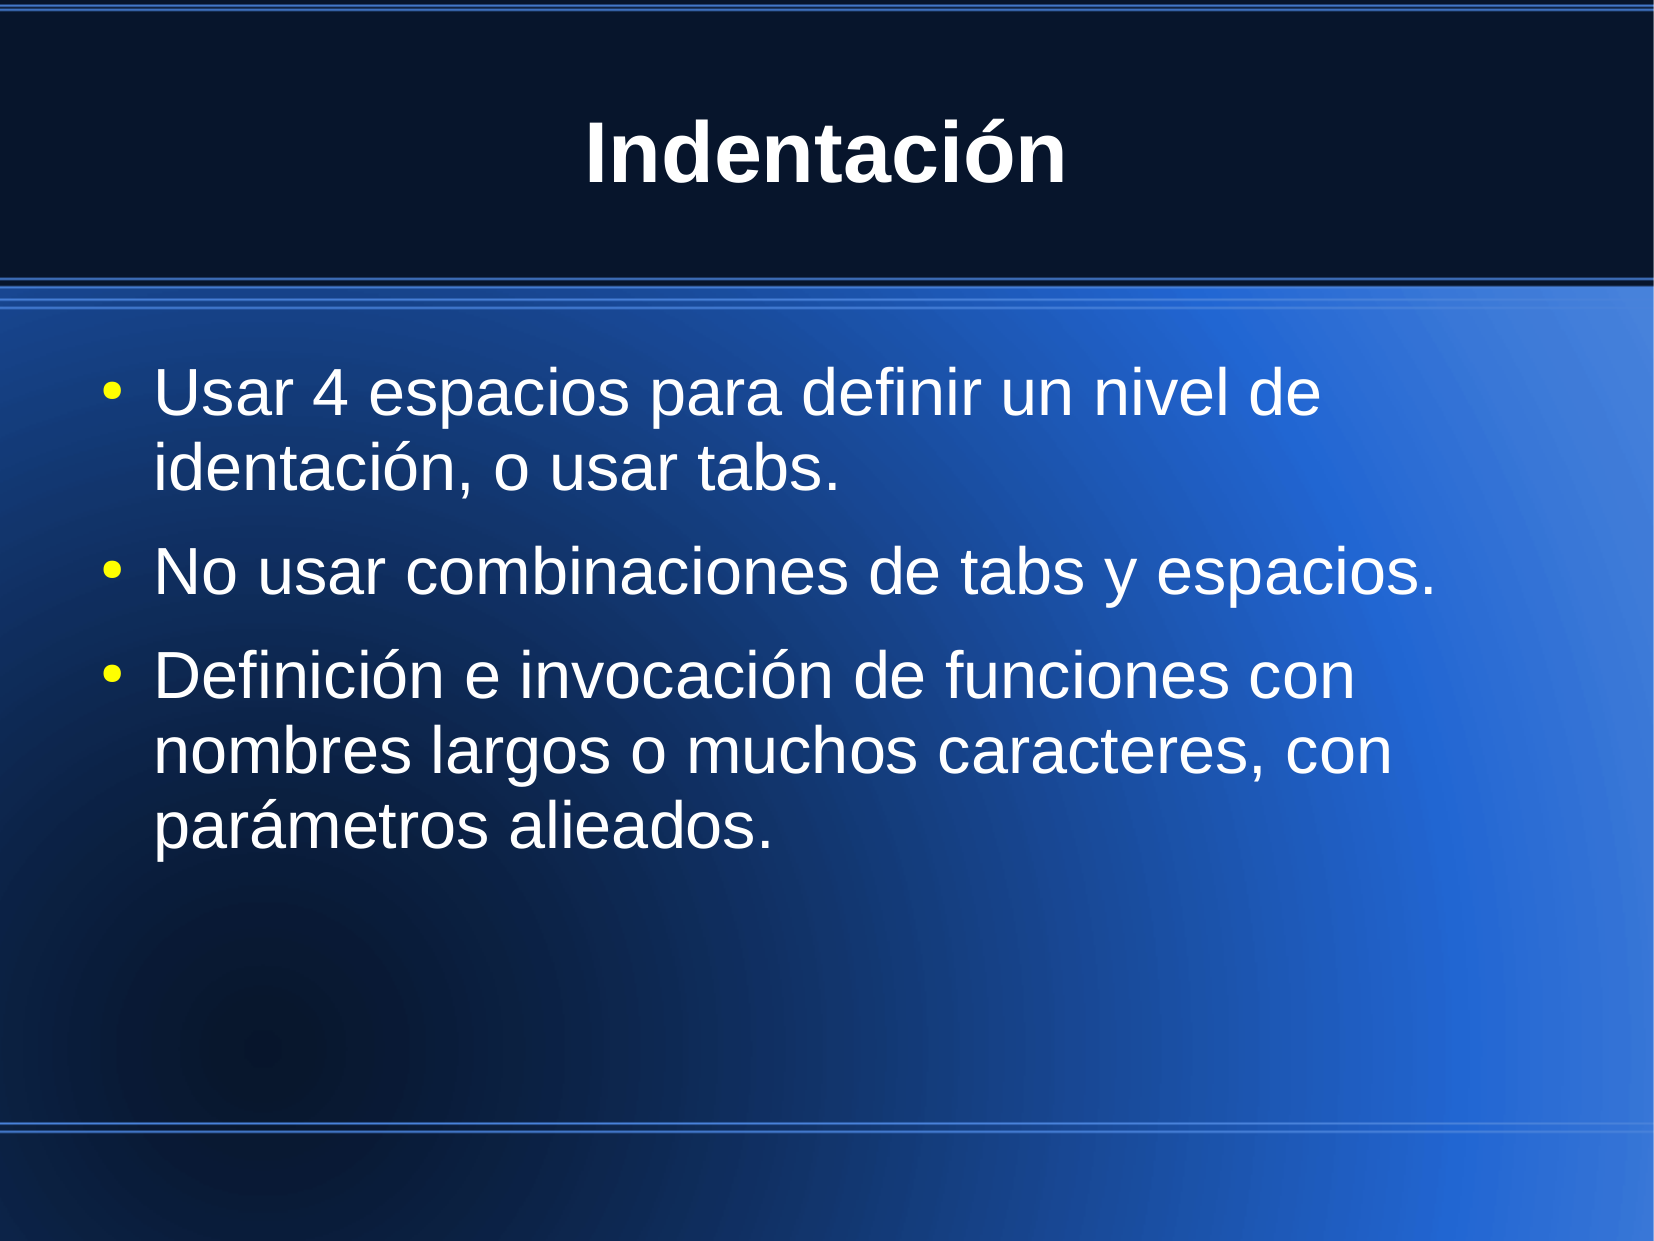

# Indentación
Usar 4 espacios para definir un nivel de identación, o usar tabs.
No usar combinaciones de tabs y espacios.
Definición e invocación de funciones con nombres largos o muchos caracteres, con parámetros alieados.